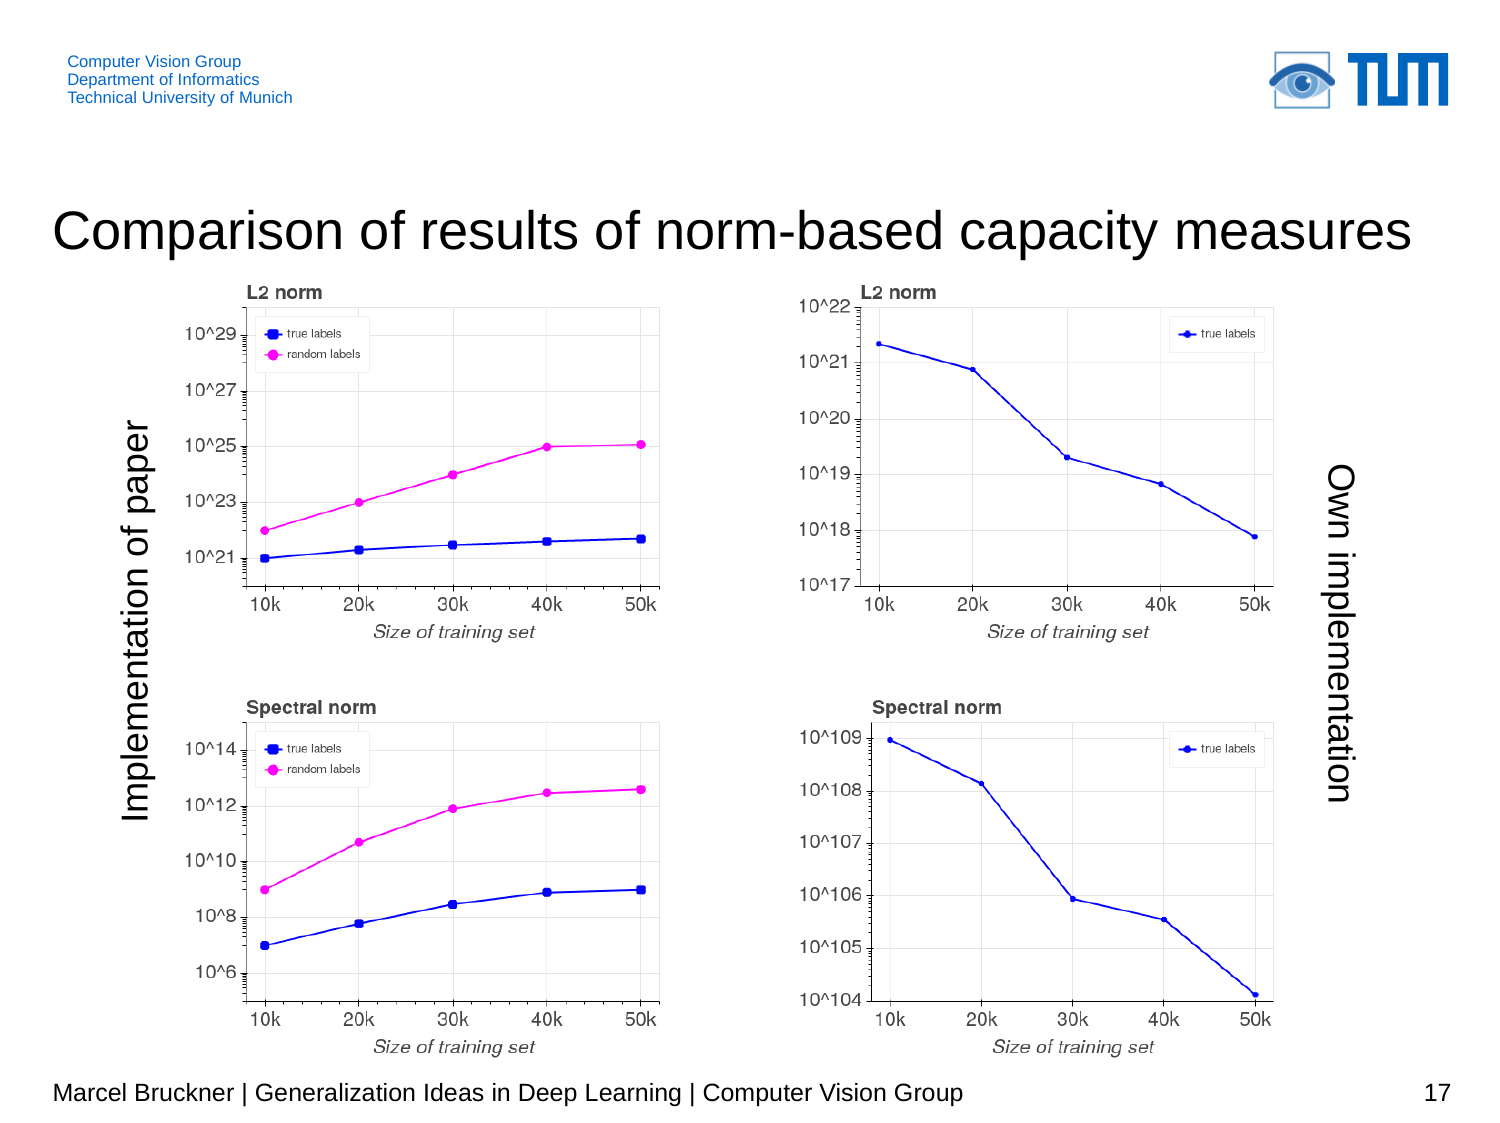

# Comparison of results of norm-based capacity measures
Implementation of paper
Own implementation
Marcel Bruckner | Generalization Ideas in Deep Learning | Computer Vision Group
17